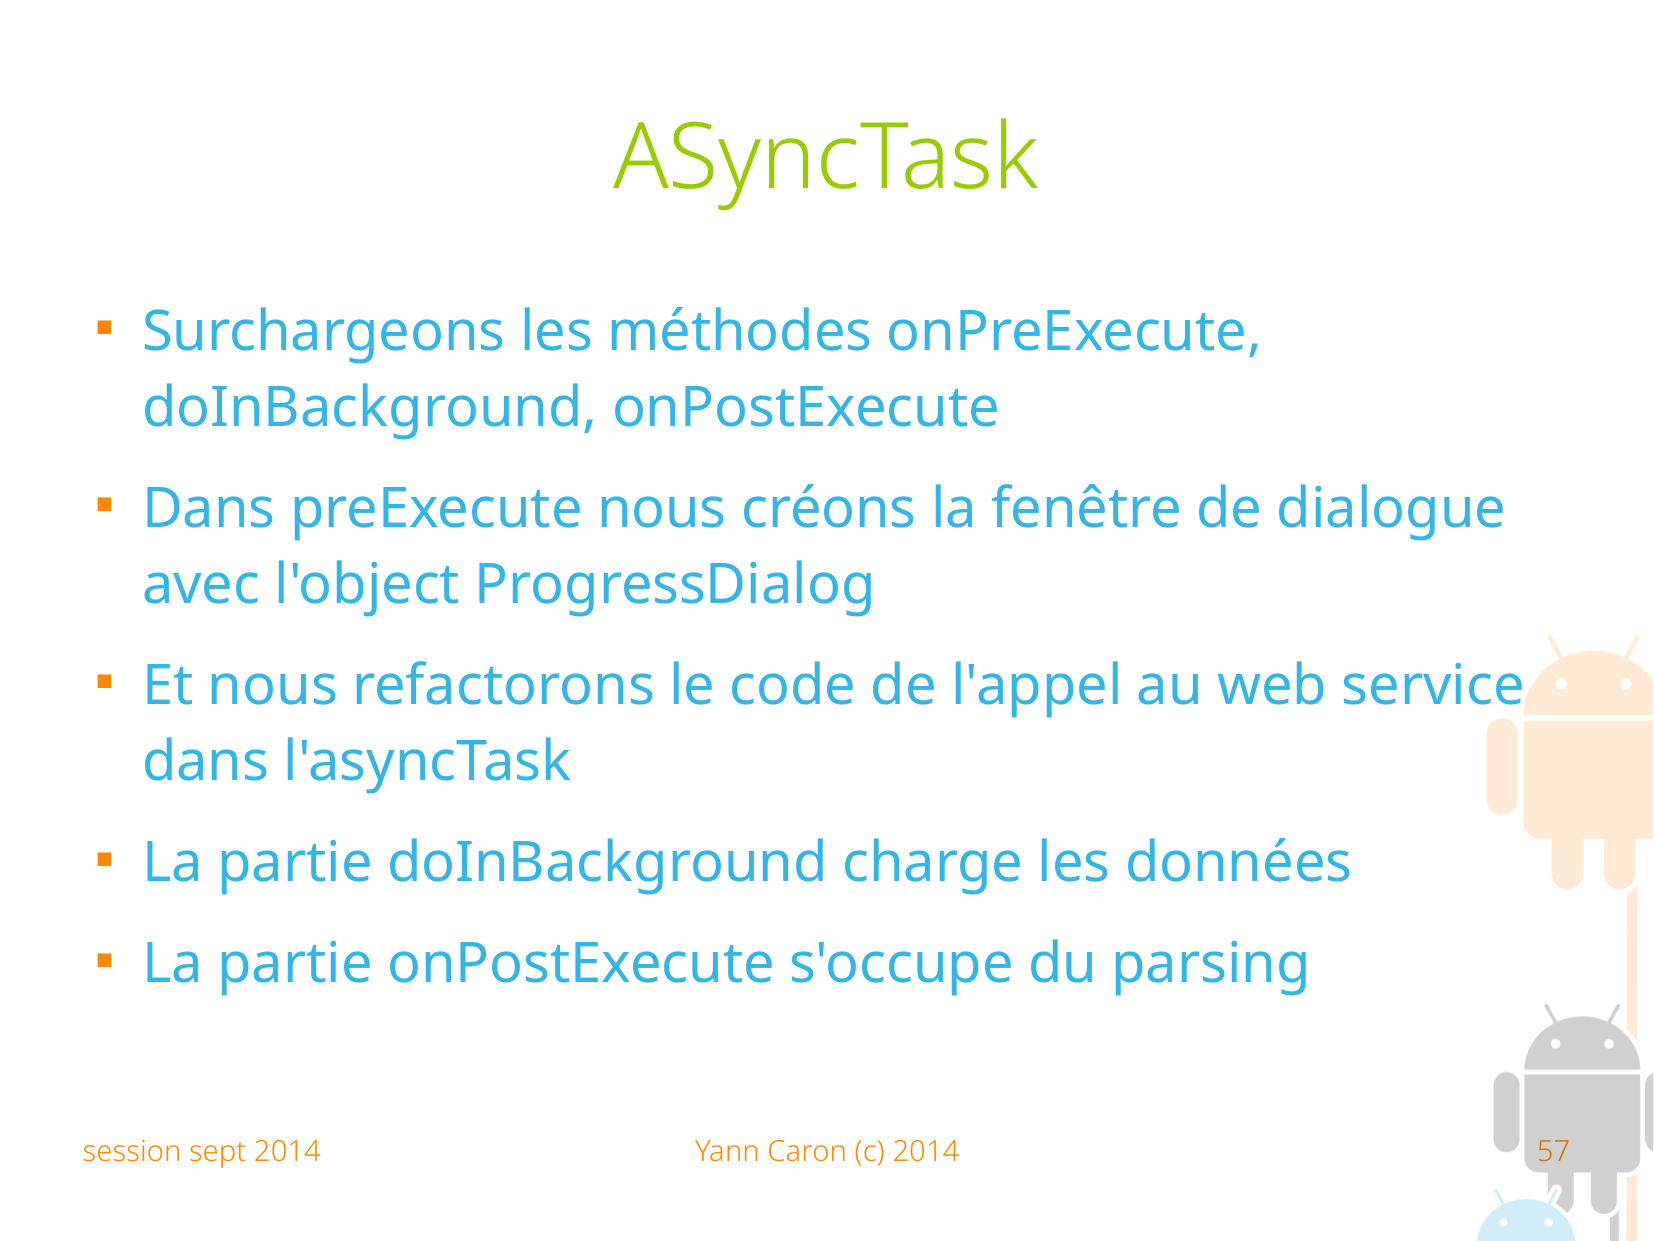

# ASyncTask
Surchargeons les méthodes onPreExecute, doInBackground, onPostExecute
Dans preExecute nous créons la fenêtre de dialogue avec l'object ProgressDialog
Et nous refactorons le code de l'appel au web service dans l'asyncTask
La partie doInBackground charge les données
La partie onPostExecute s'occupe du parsing
session sept 2014
Yann Caron (c) 2014
57